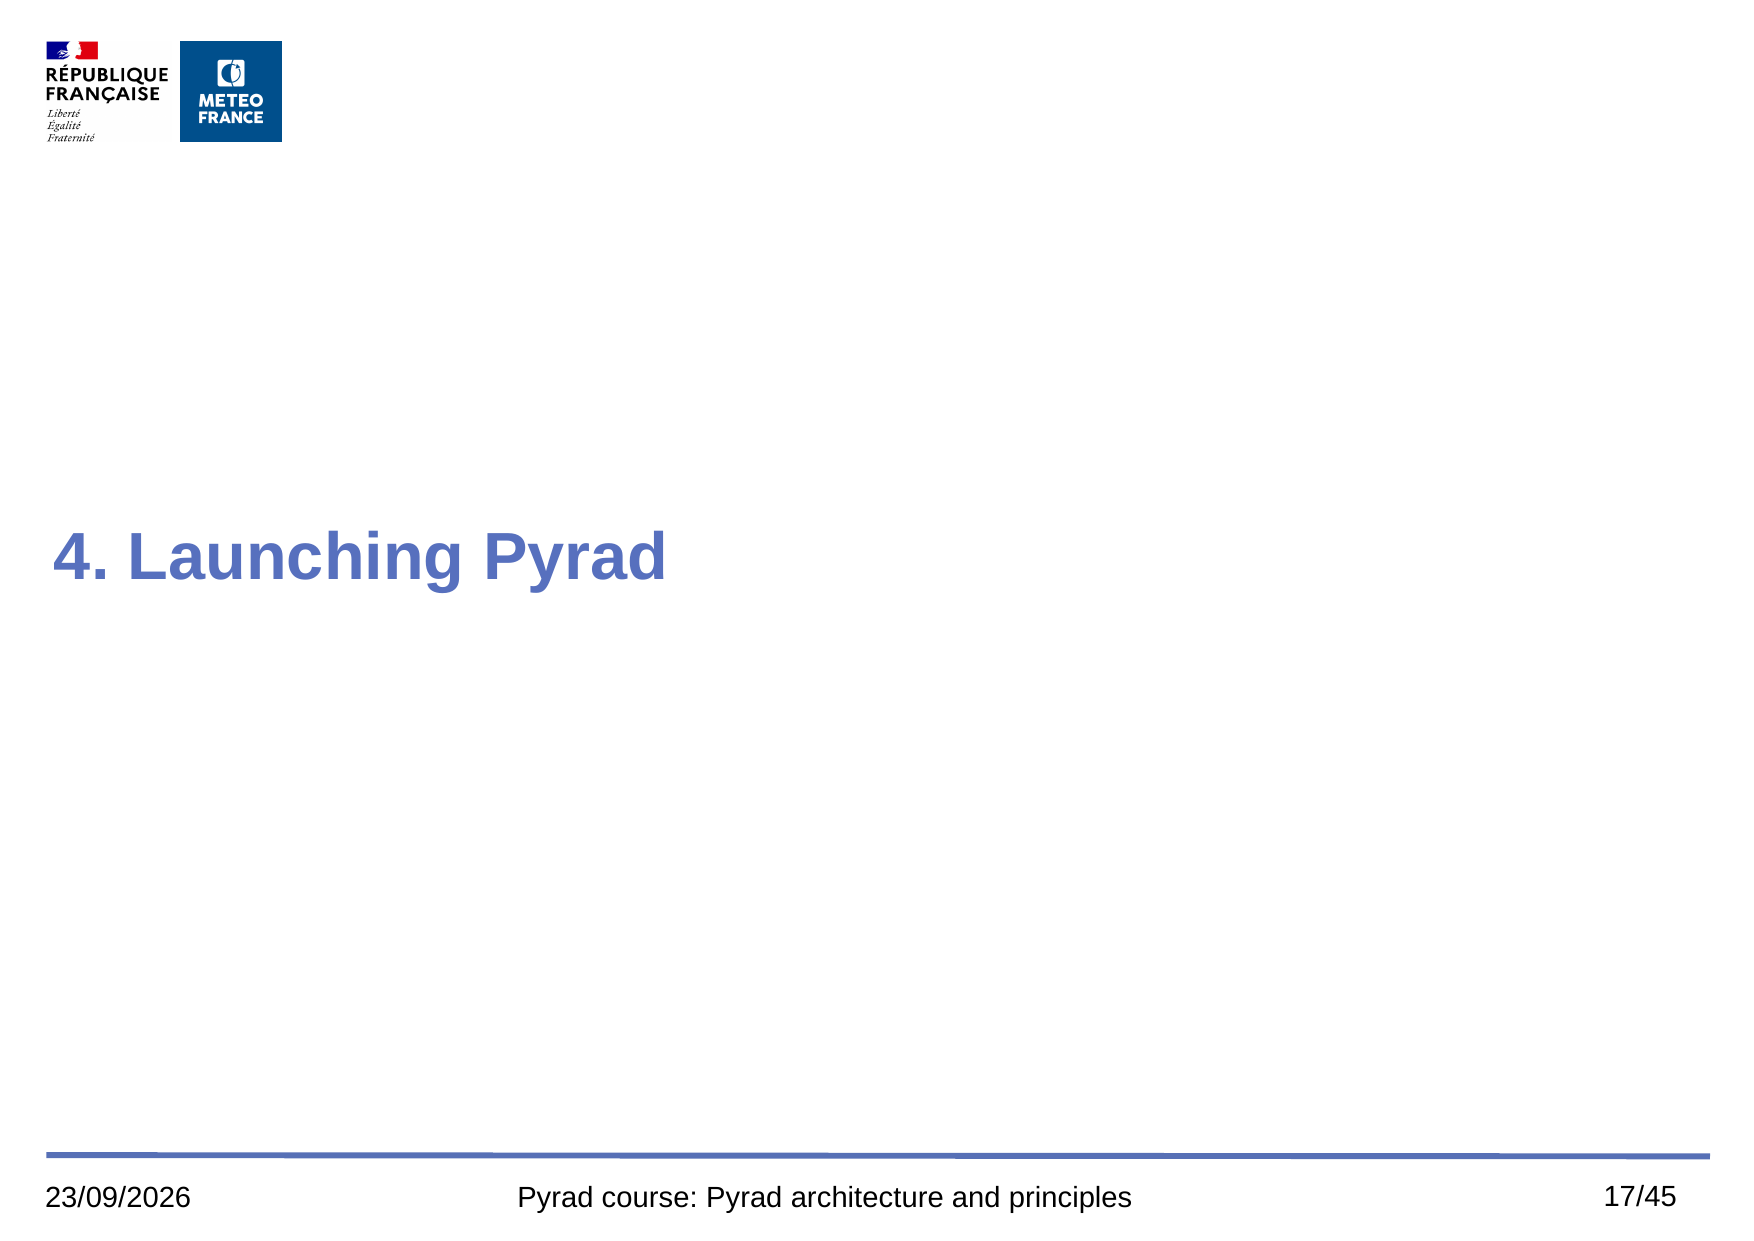

# 4. Launching Pyrad
17
Pyrad course: Pyrad architecture and principles